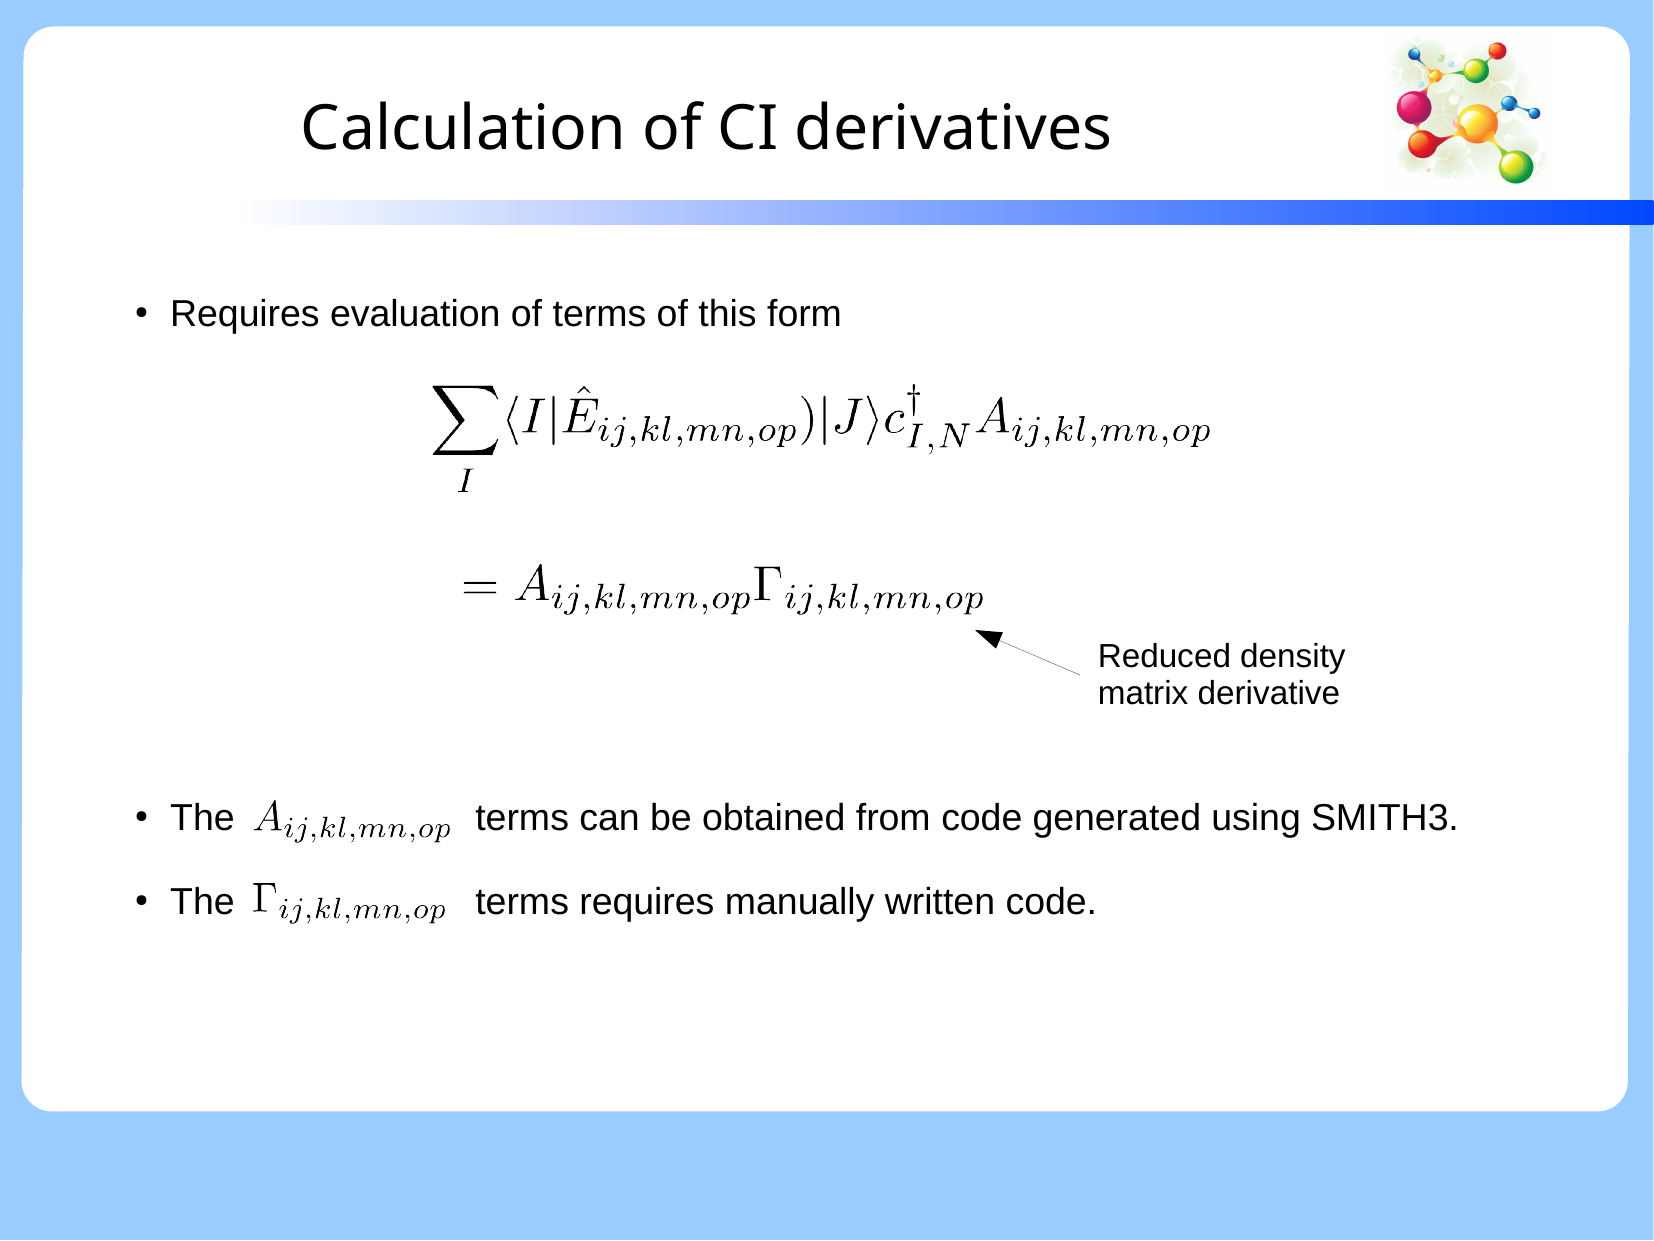

# Calculation of CI derivatives
Requires evaluation of terms of this form
The terms can be obtained from code generated using SMITH3.
The terms requires manually written code.
Reduced density matrix derivative